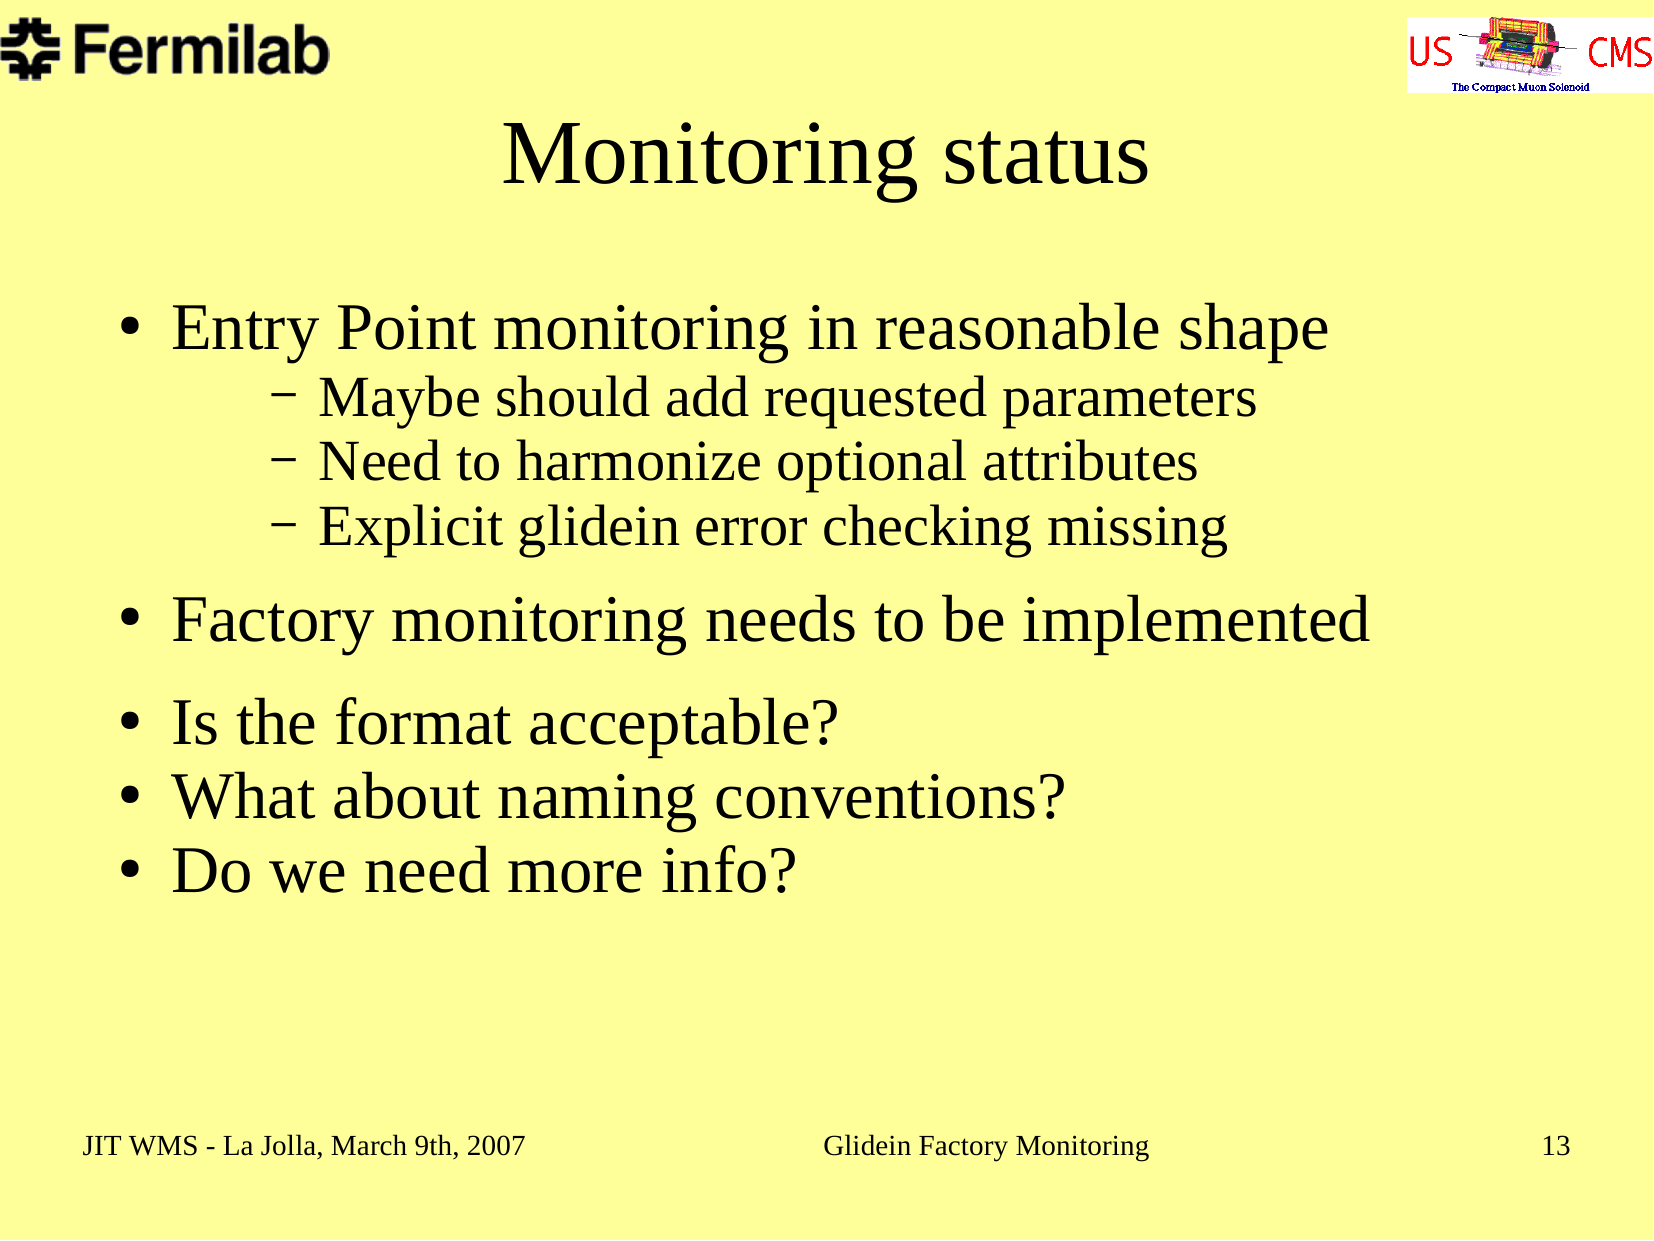

# Monitoring status
Entry Point monitoring in reasonable shape
Maybe should add requested parameters
Need to harmonize optional attributes
Explicit glidein error checking missing
Factory monitoring needs to be implemented
Is the format acceptable?
What about naming conventions?
Do we need more info?
JIT WMS - La Jolla, March 9th, 2007
Glidein Factory Monitoring
13